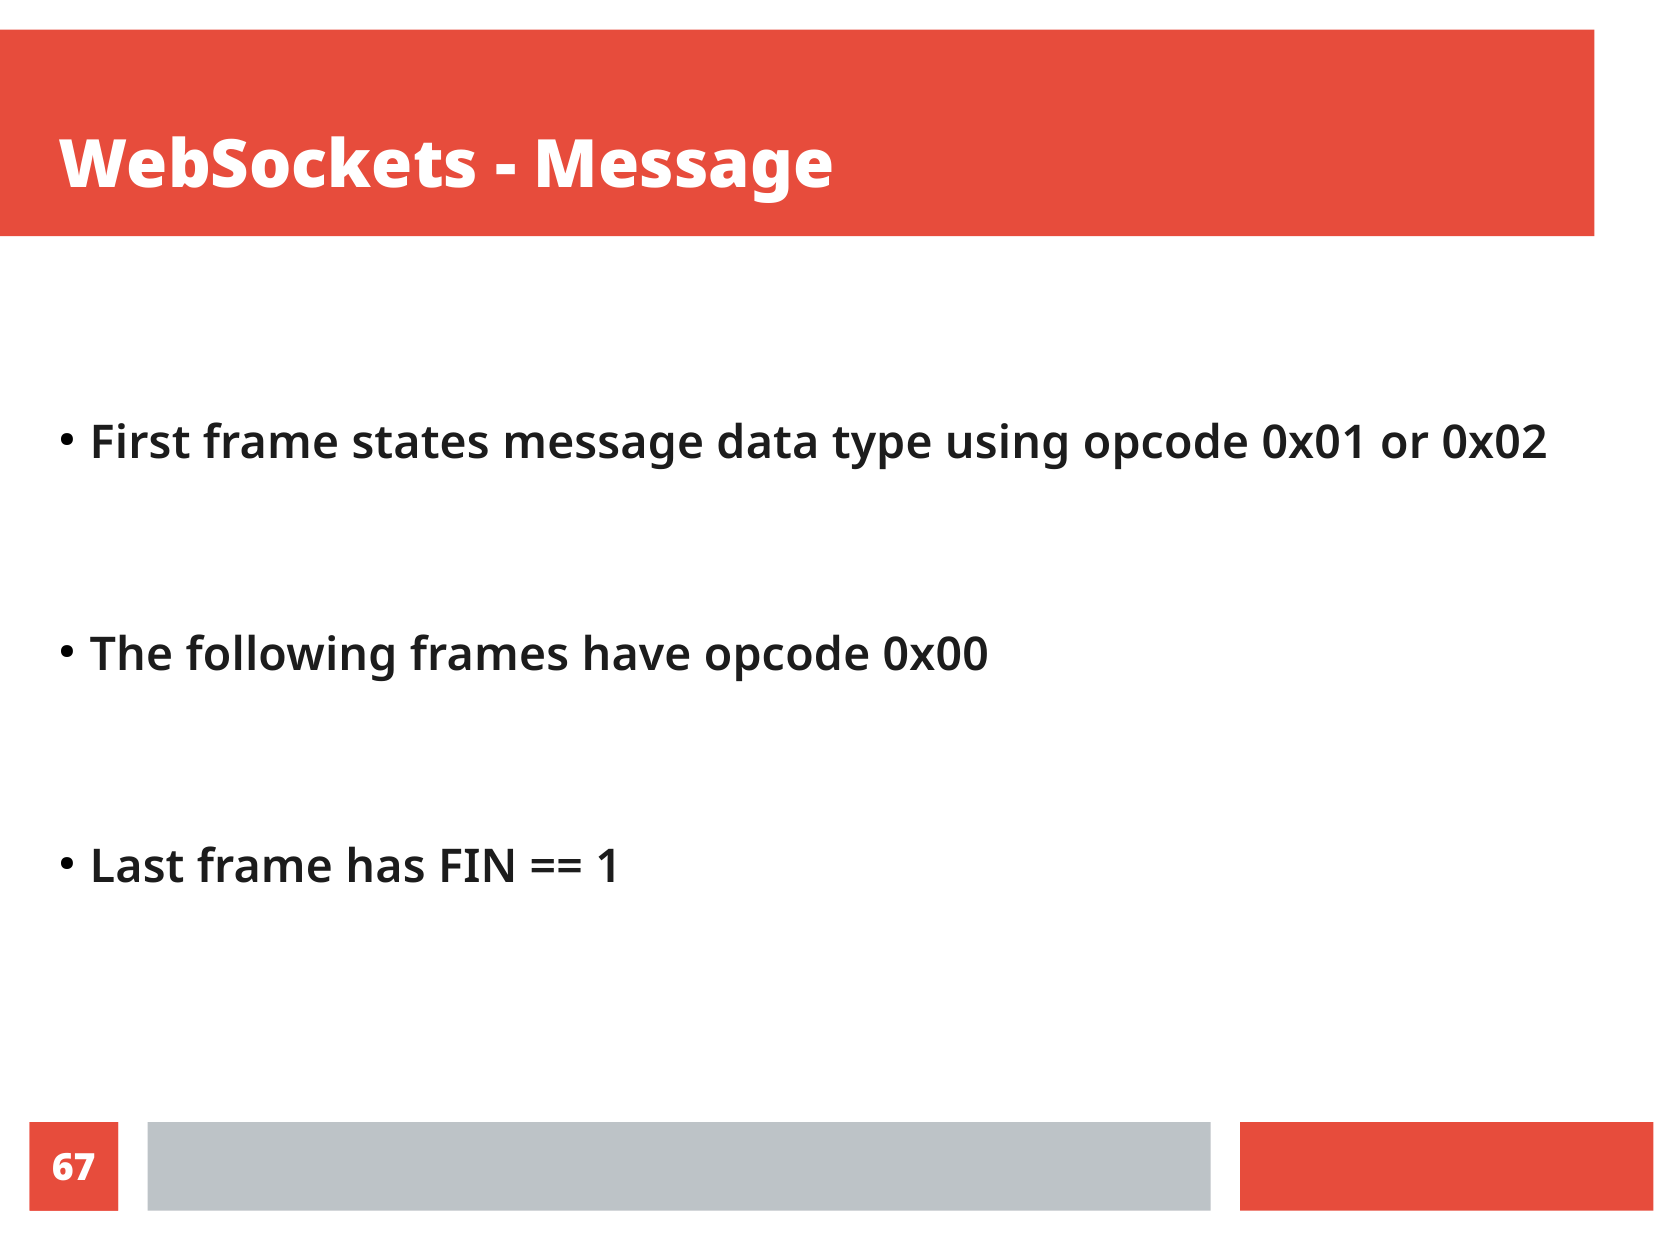

# WebSockets - Message
First frame states message data type using opcode 0x01 or 0x02
The following frames have opcode 0x00
Last frame has FIN == 1
67